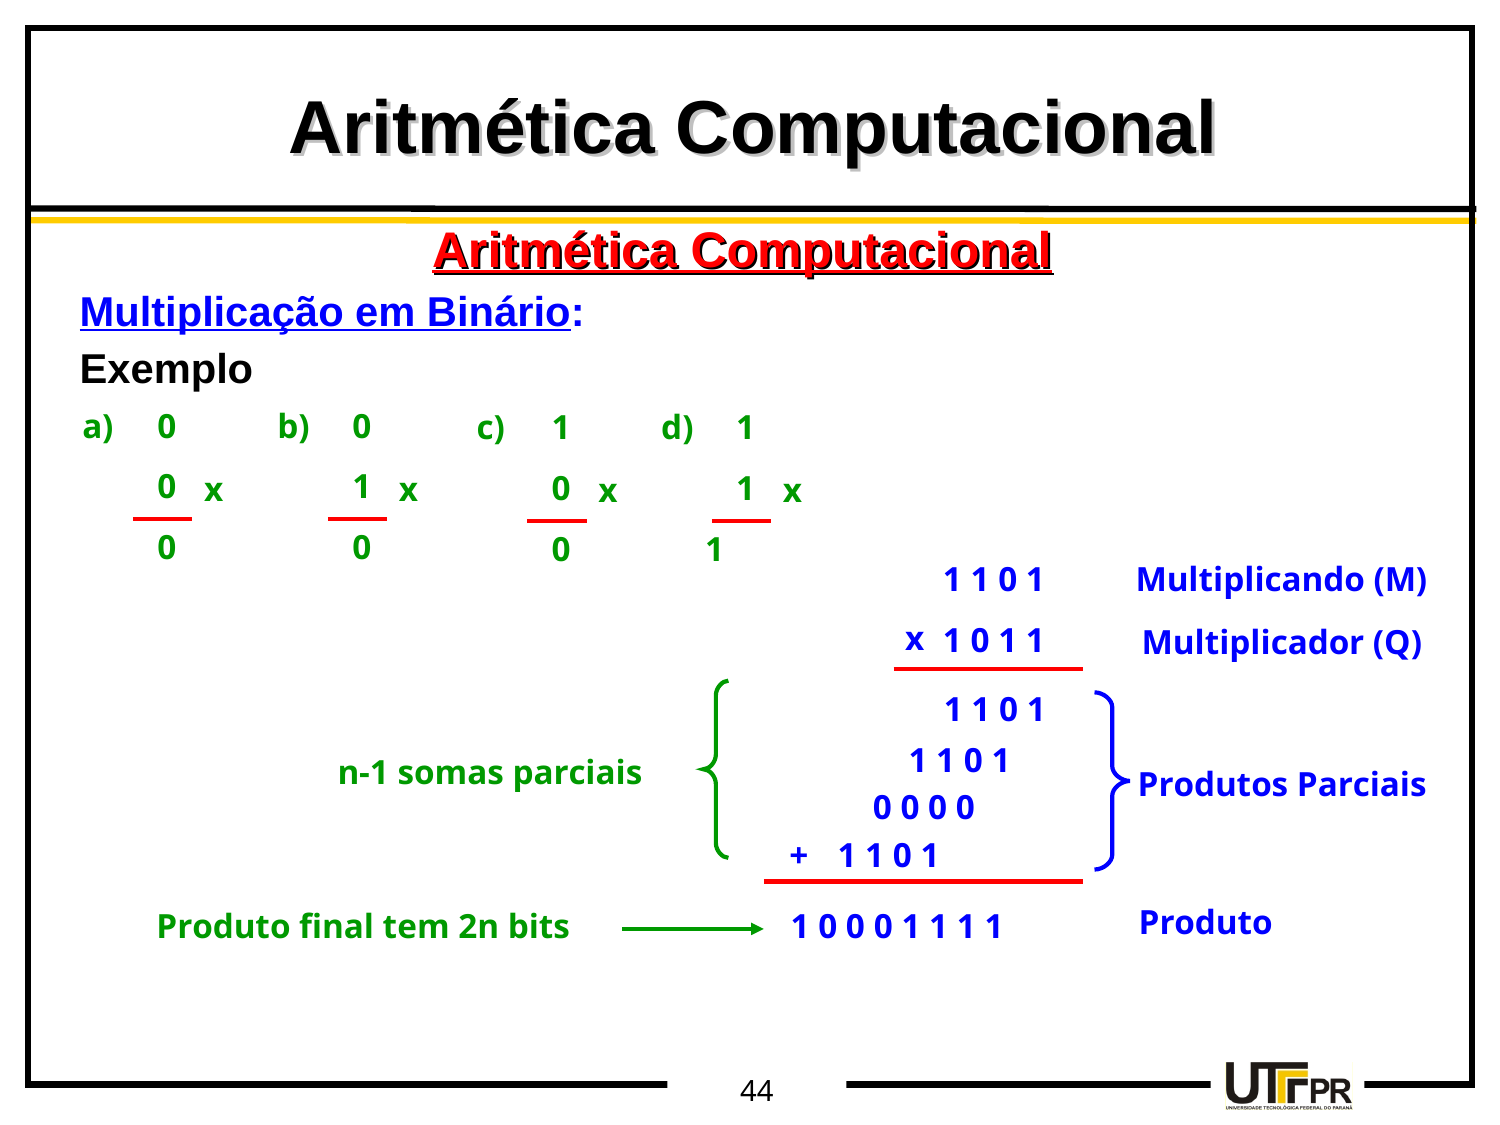

Aritmética Computacional
# Aritmética Computacional
Multiplicação em Binário:
Exemplo
0
	0
	0
x
0
	1
	0
x
1
	0
	0
x
1
	1
 1
x
1 1 0 1
1 0 1 1
Multiplicando (M)
x
Multiplicador (Q)
1 1 0 1
1 1 0 1
n-1 somas parciais
Produtos Parciais
0 0 0 0
+
1 1 0 1
Produto
Produto final tem 2n bits
1 0 0 0 1 1 1 1